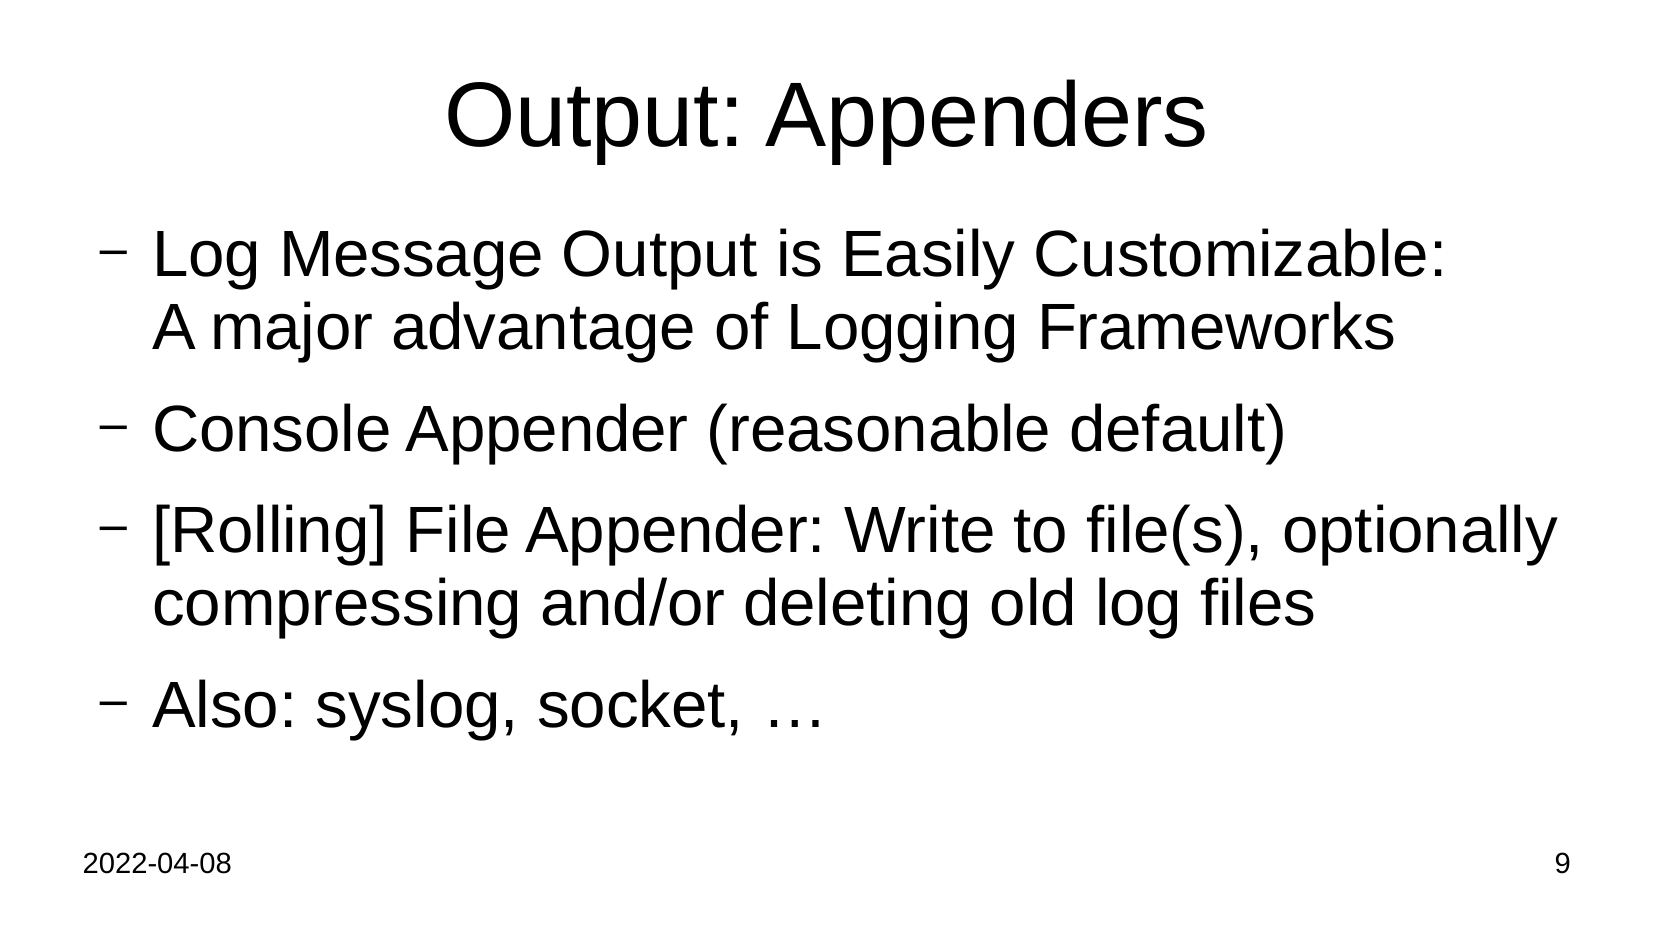

# Output: Appenders
Log Message Output is Easily Customizable:
A major advantage of Logging Frameworks
Console Appender (reasonable default)
[Rolling] File Appender: Write to file(s), optionally compressing and/or deleting old log files
Also: syslog, socket, …
2022-04-08
9